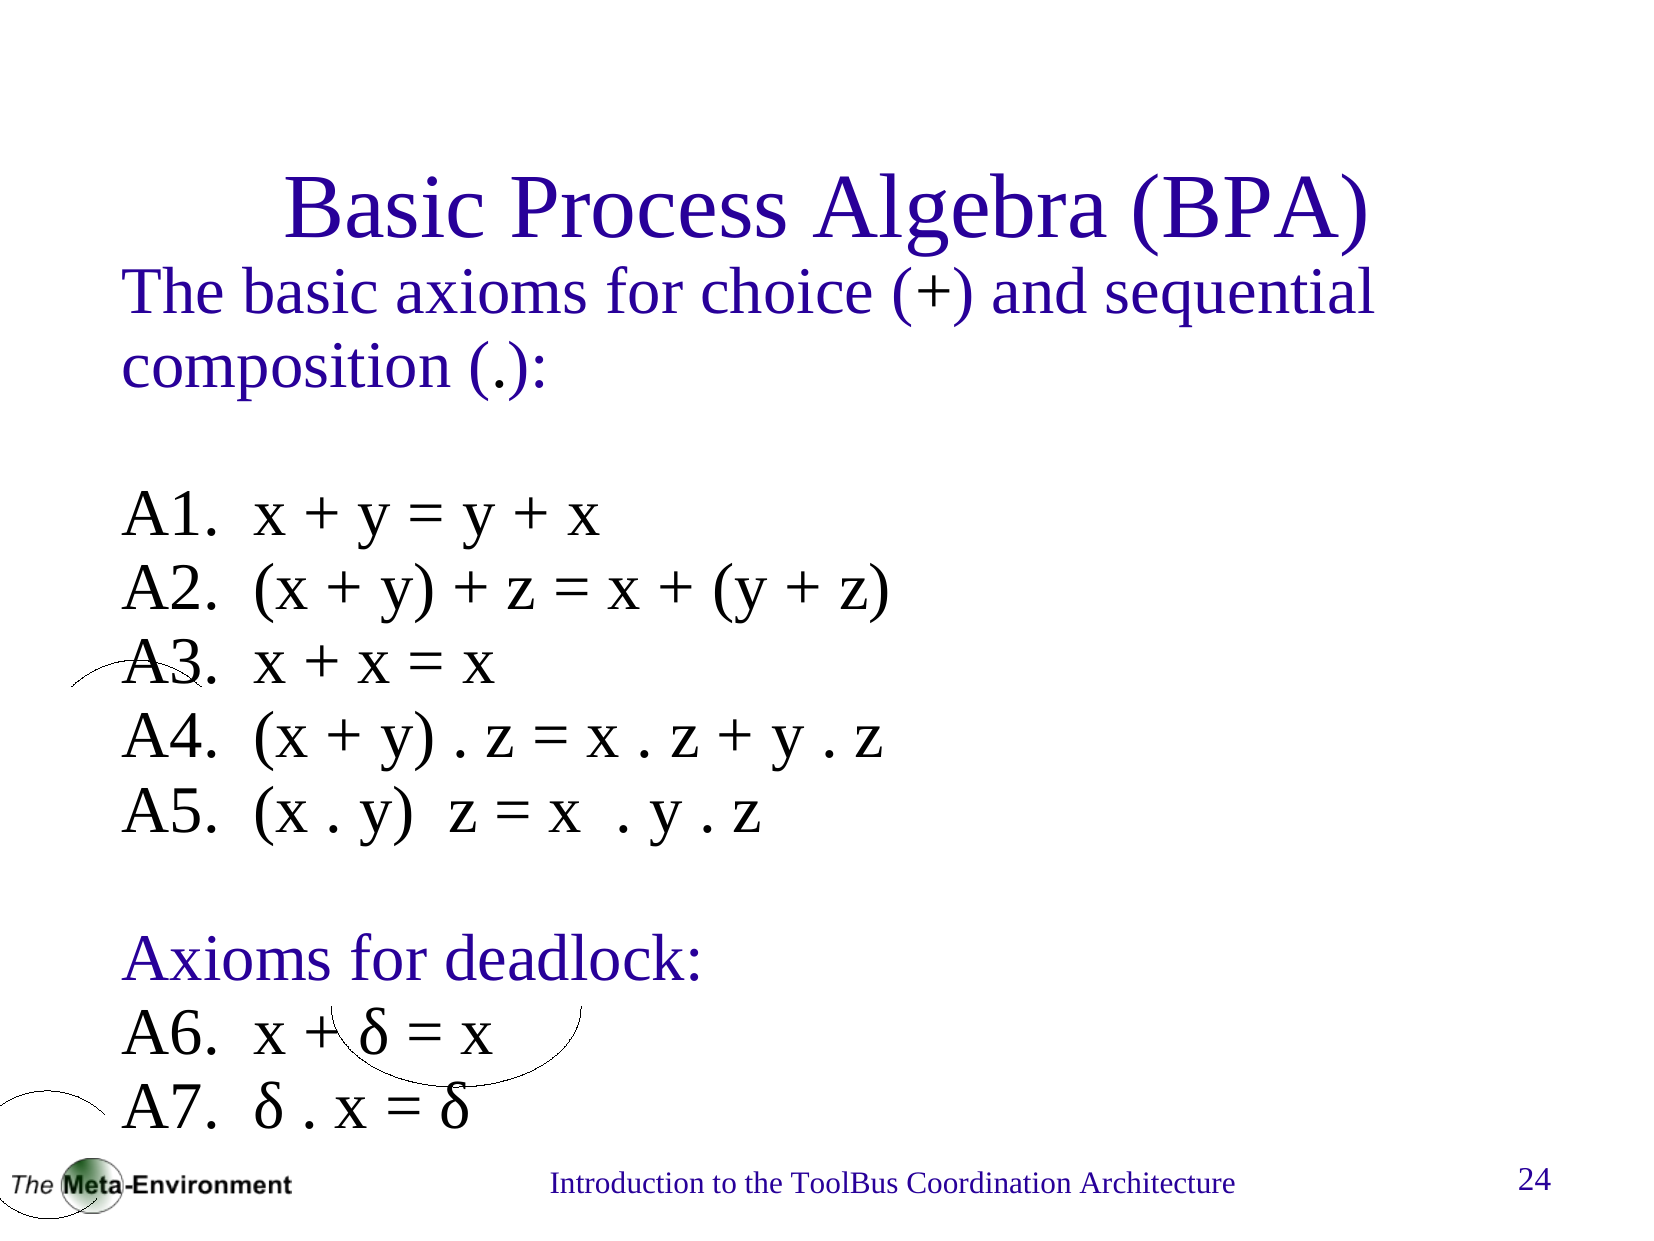

# Basic Process Algebra (BPA)
The basic axioms for choice (+) and sequential composition (.):
A1. x + y = y + x
A2. (x + y) + z = x + (y + z)
A3. x + x = x
A4. (x + y) . z = x . z + y . z
A5. (x . y) z = x . y . z
Axioms for deadlock:
A6. x + δ = x
A7. δ . x = δ